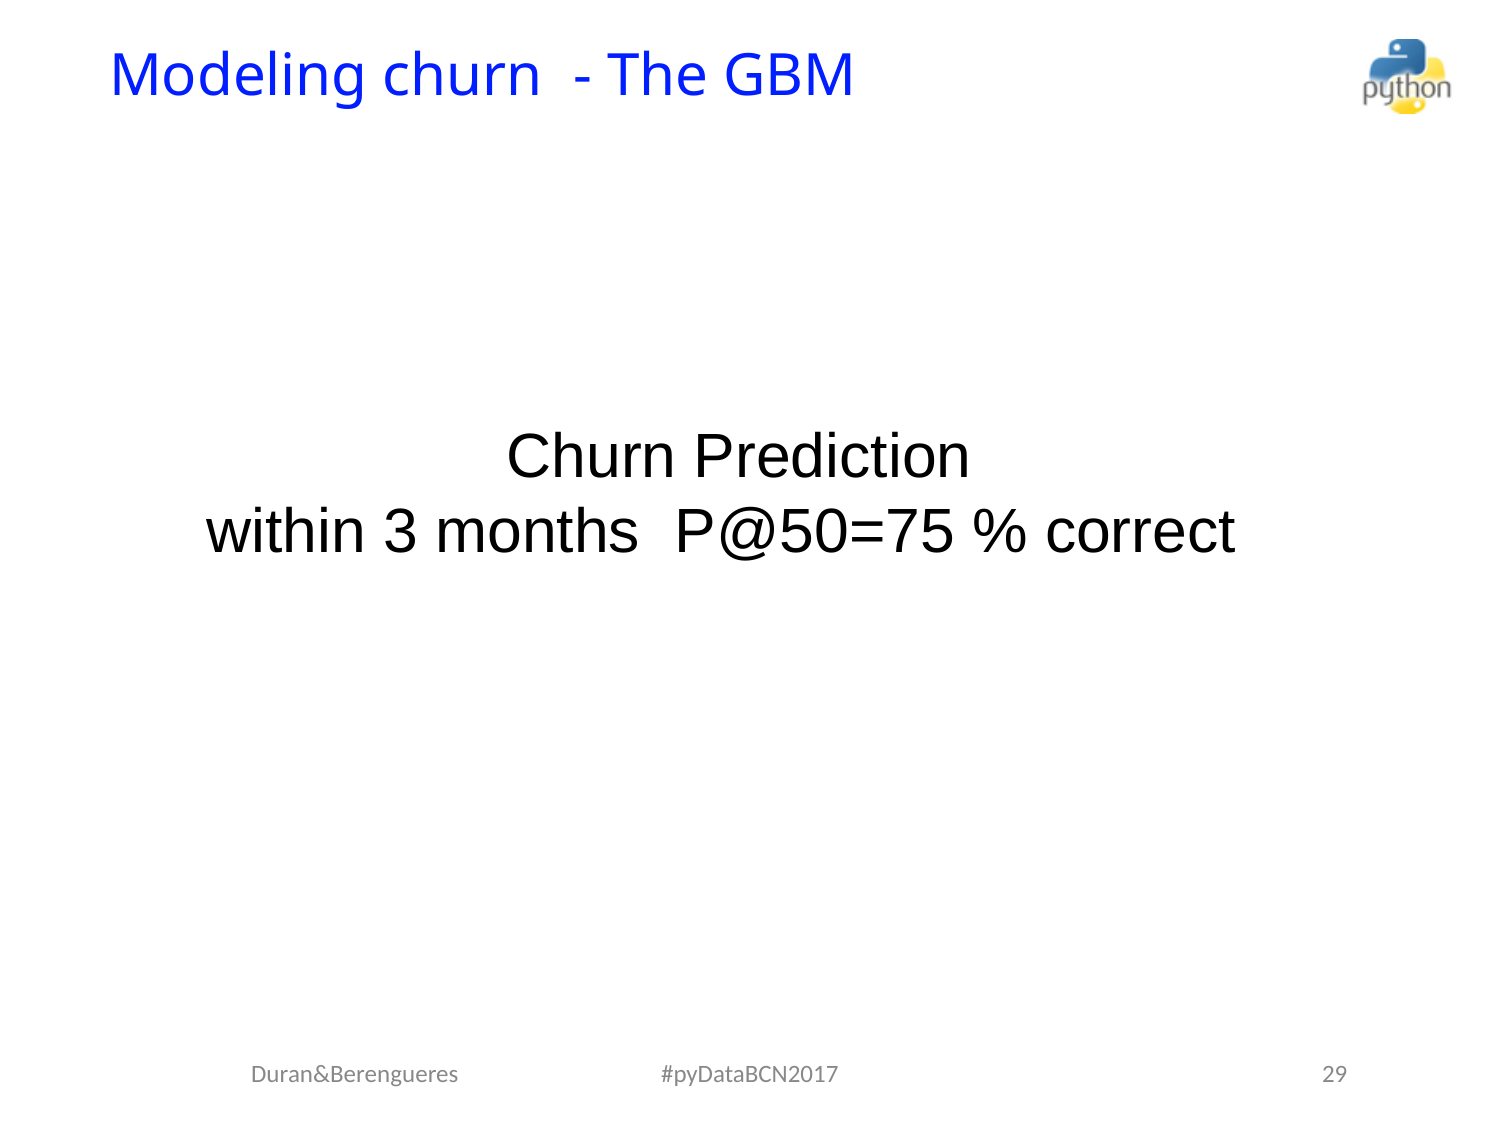

# Modeling churn - The GBM
Churn Prediction
within 3 months P@50=75 % correct
Duran&Berengueres
#pyDataBCN2017